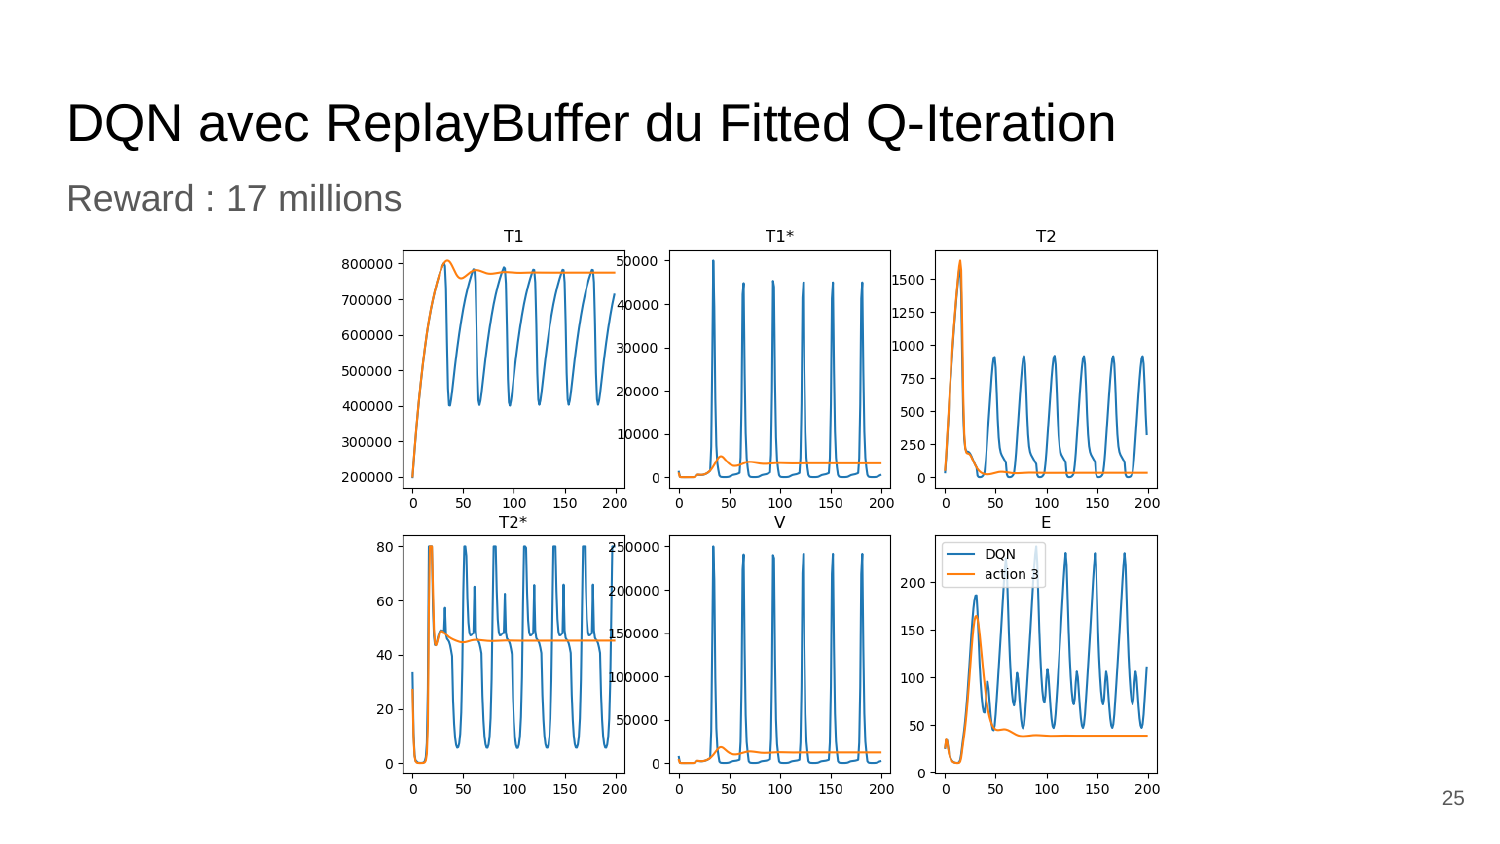

# DQN avec ReplayBuffer du Fitted Q-Iteration
Reward : 17 millions